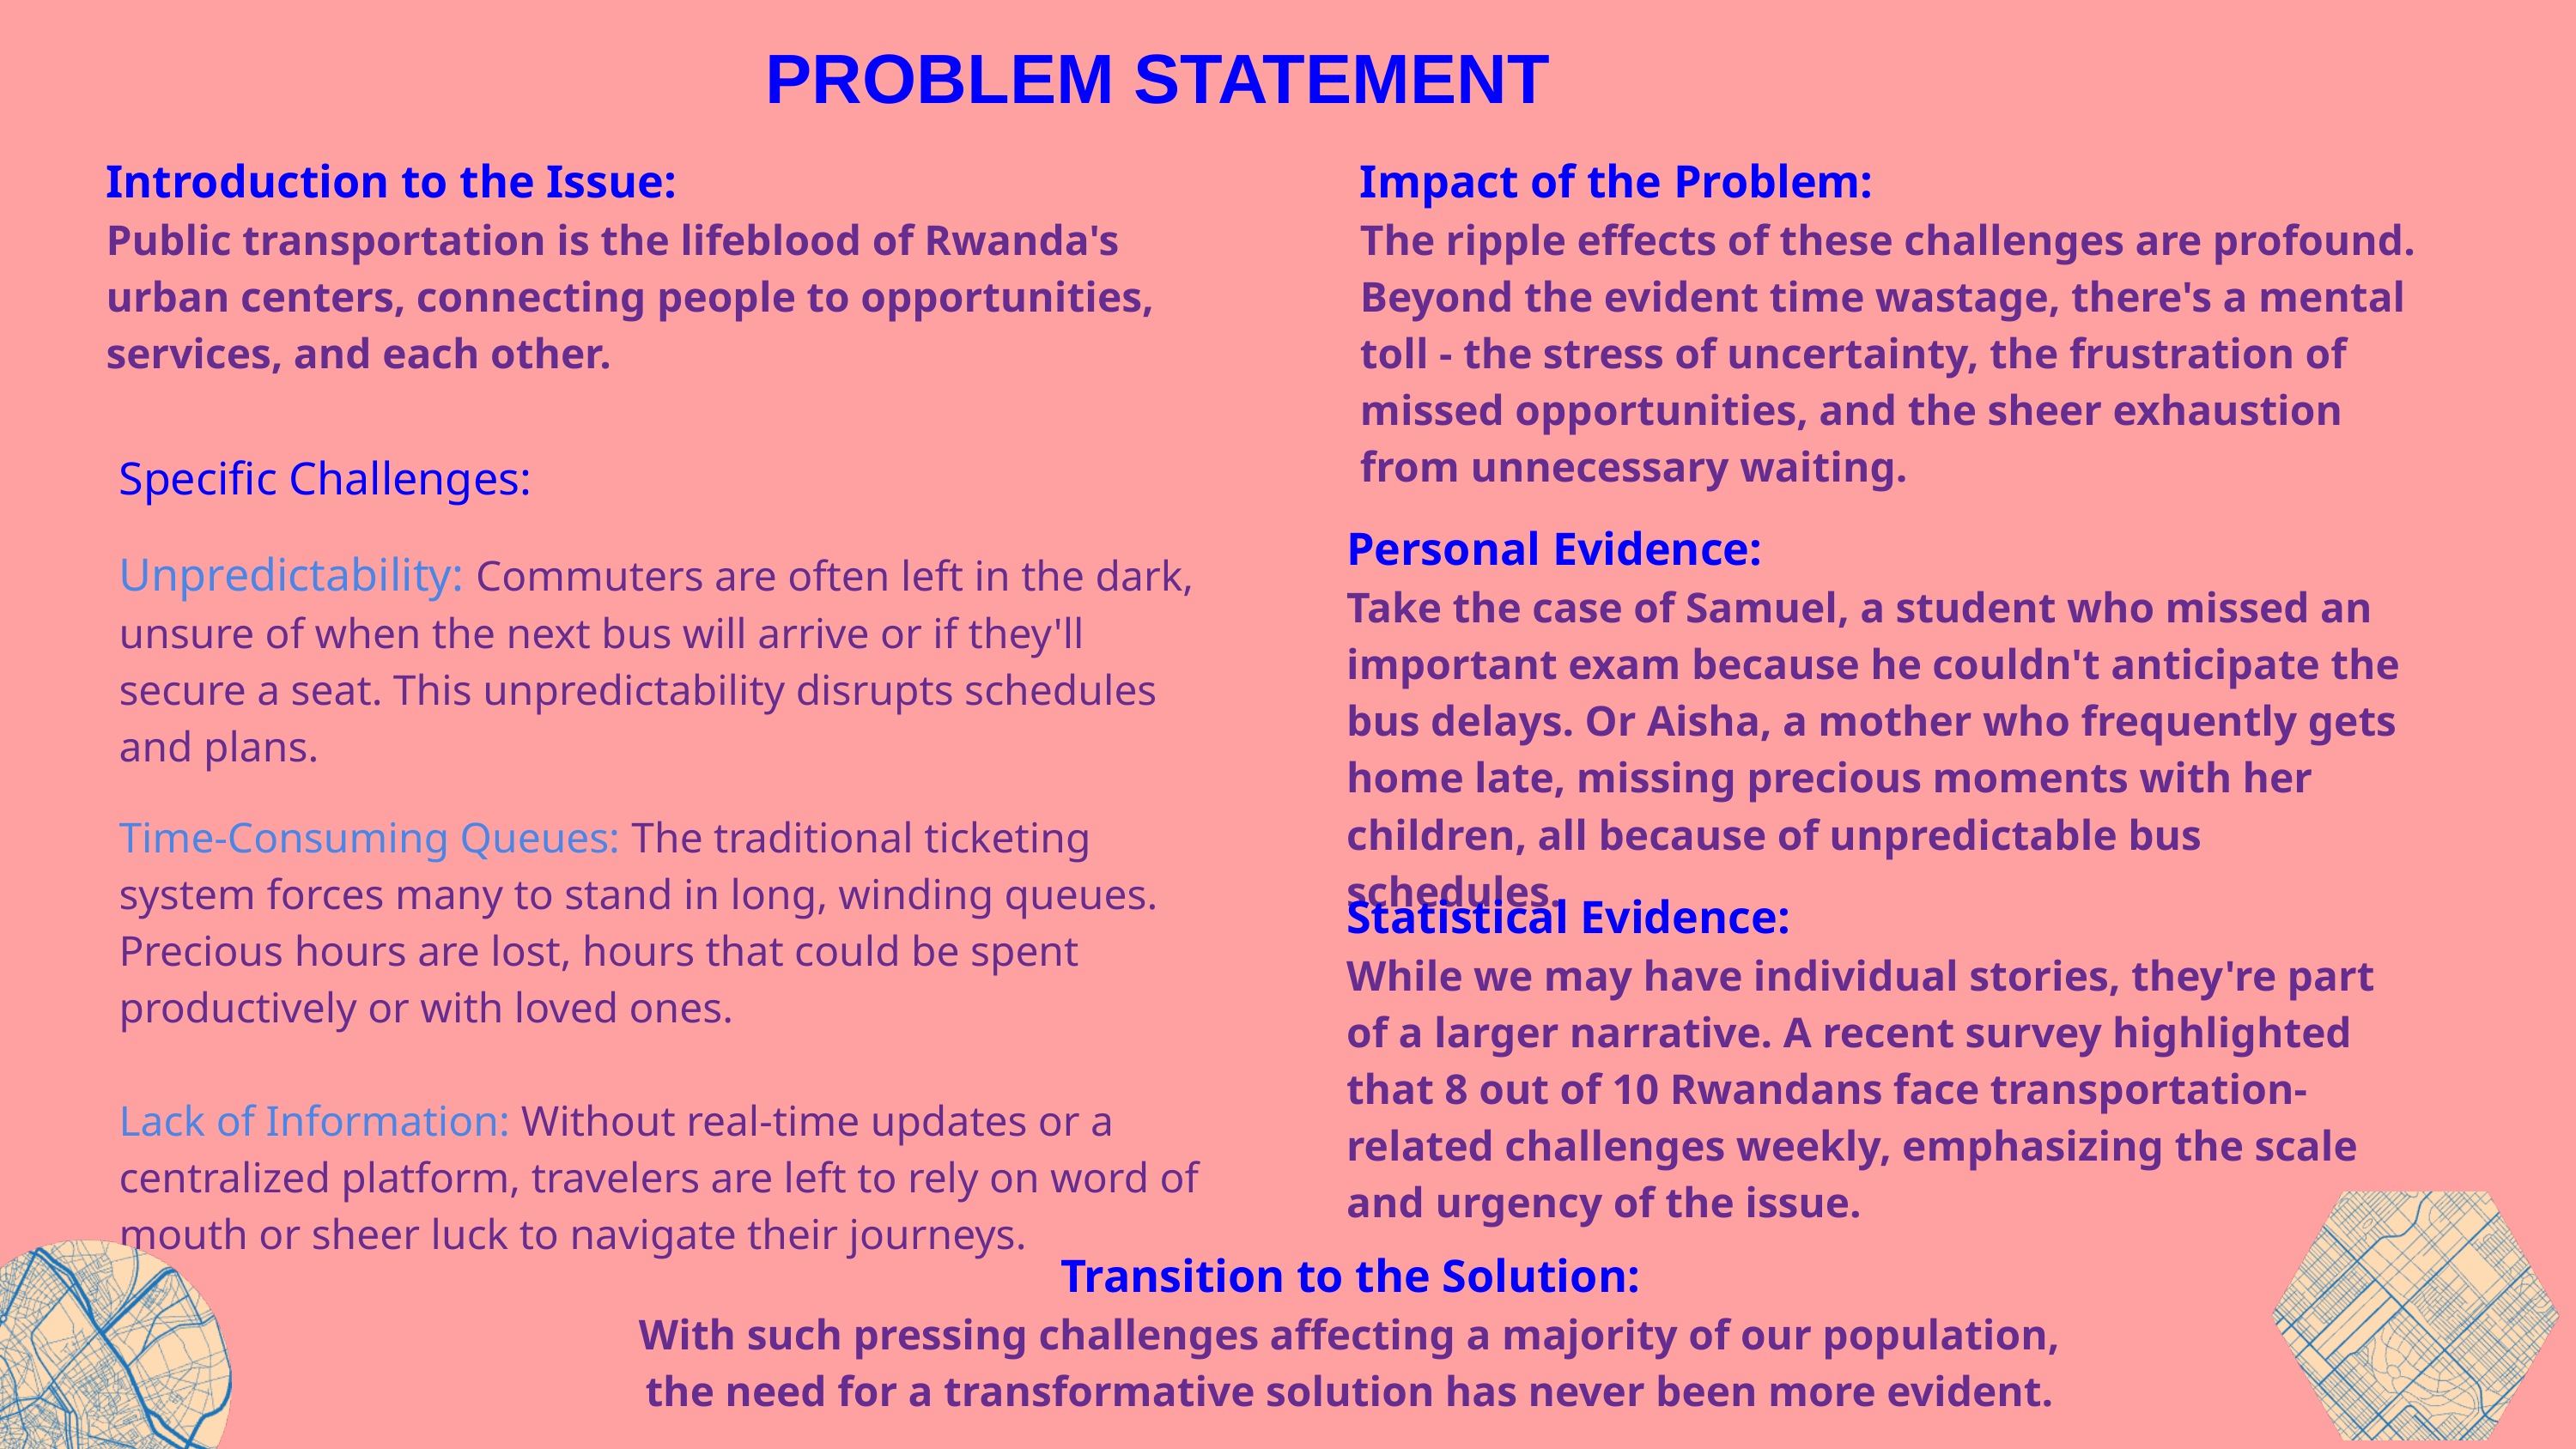

PROBLEM STATEMENT
Introduction to the Issue:
Public transportation is the lifeblood of Rwanda's urban centers, connecting people to opportunities, services, and each other.
Impact of the Problem:
The ripple effects of these challenges are profound. Beyond the evident time wastage, there's a mental toll - the stress of uncertainty, the frustration of missed opportunities, and the sheer exhaustion from unnecessary waiting.
Specific Challenges:
Unpredictability: Commuters are often left in the dark, unsure of when the next bus will arrive or if they'll secure a seat. This unpredictability disrupts schedules and plans.
Time-Consuming Queues: The traditional ticketing system forces many to stand in long, winding queues. Precious hours are lost, hours that could be spent productively or with loved ones.
Lack of Information: Without real-time updates or a centralized platform, travelers are left to rely on word of mouth or sheer luck to navigate their journeys.
Personal Evidence:
Take the case of Samuel, a student who missed an important exam because he couldn't anticipate the bus delays. Or Aisha, a mother who frequently gets home late, missing precious moments with her children, all because of unpredictable bus schedules.
Statistical Evidence:
While we may have individual stories, they're part of a larger narrative. A recent survey highlighted that 8 out of 10 Rwandans face transportation-related challenges weekly, emphasizing the scale and urgency of the issue.
Transition to the Solution:
With such pressing challenges affecting a majority of our population, the need for a transformative solution has never been more evident.